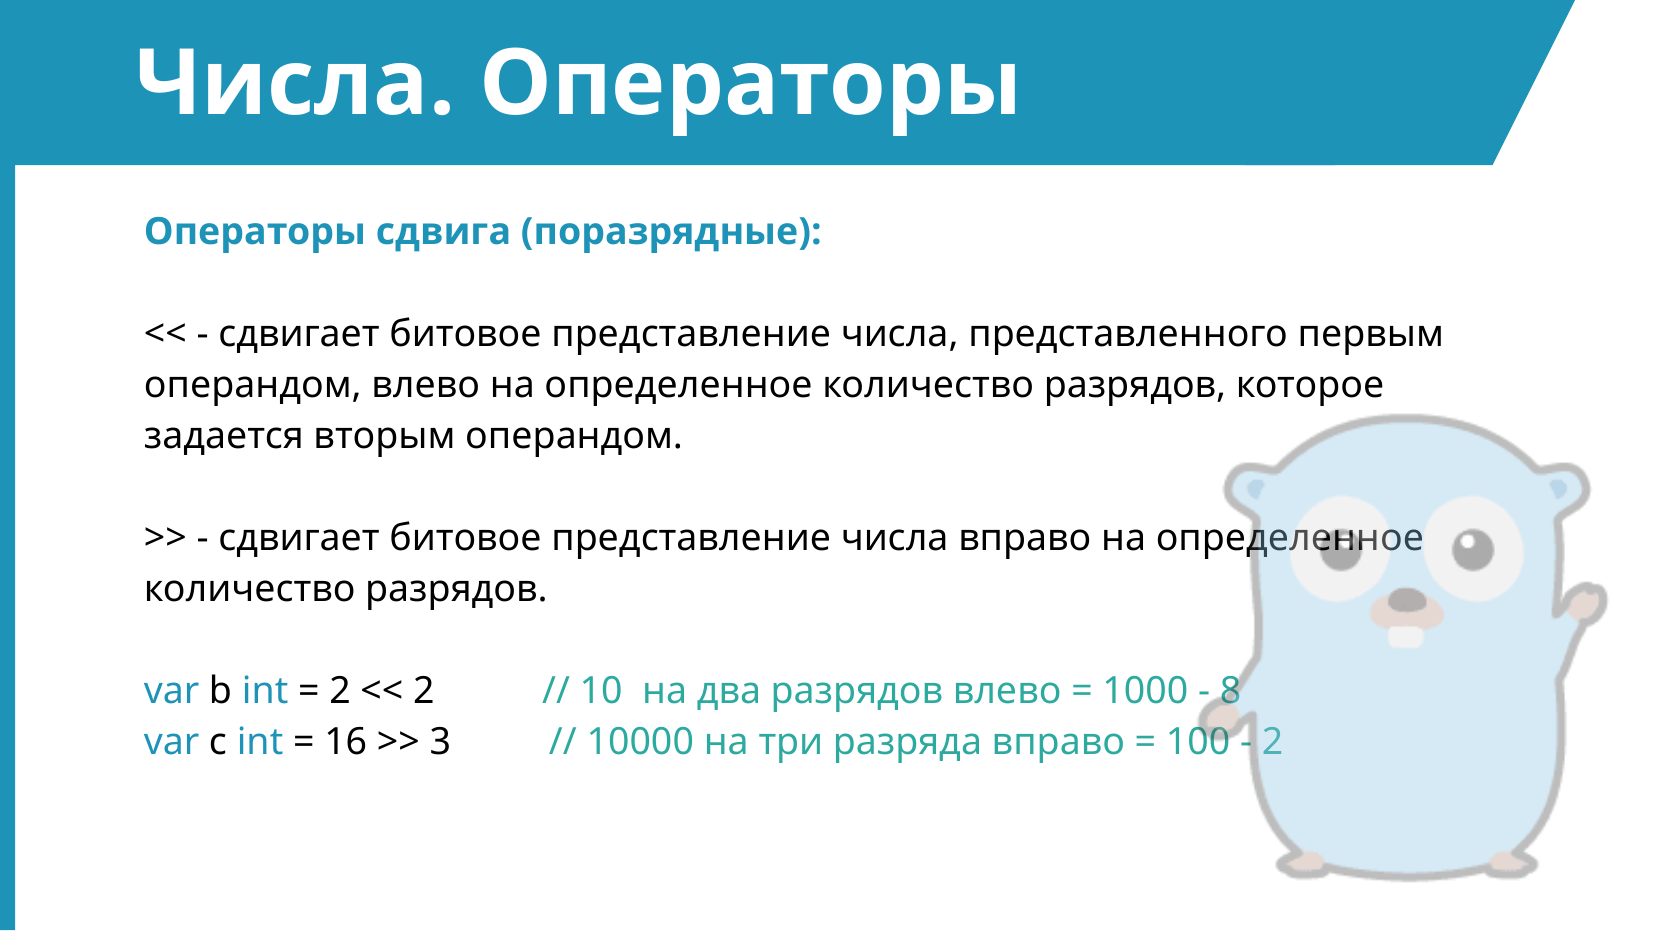

# Числа. Операторы
Операторы сдвига (поразрядные):
<< - сдвигает битовое представление числа, представленного первым операндом, влево на определенное количество разрядов, которое задается вторым операндом.
>> - сдвигает битовое представление числа вправо на определенное количество разрядов.
var b int = 2 << 2 // 10 на два разрядов влево = 1000 - 8
var c int = 16 >> 3 // 10000 на три разряда вправо = 100 - 2